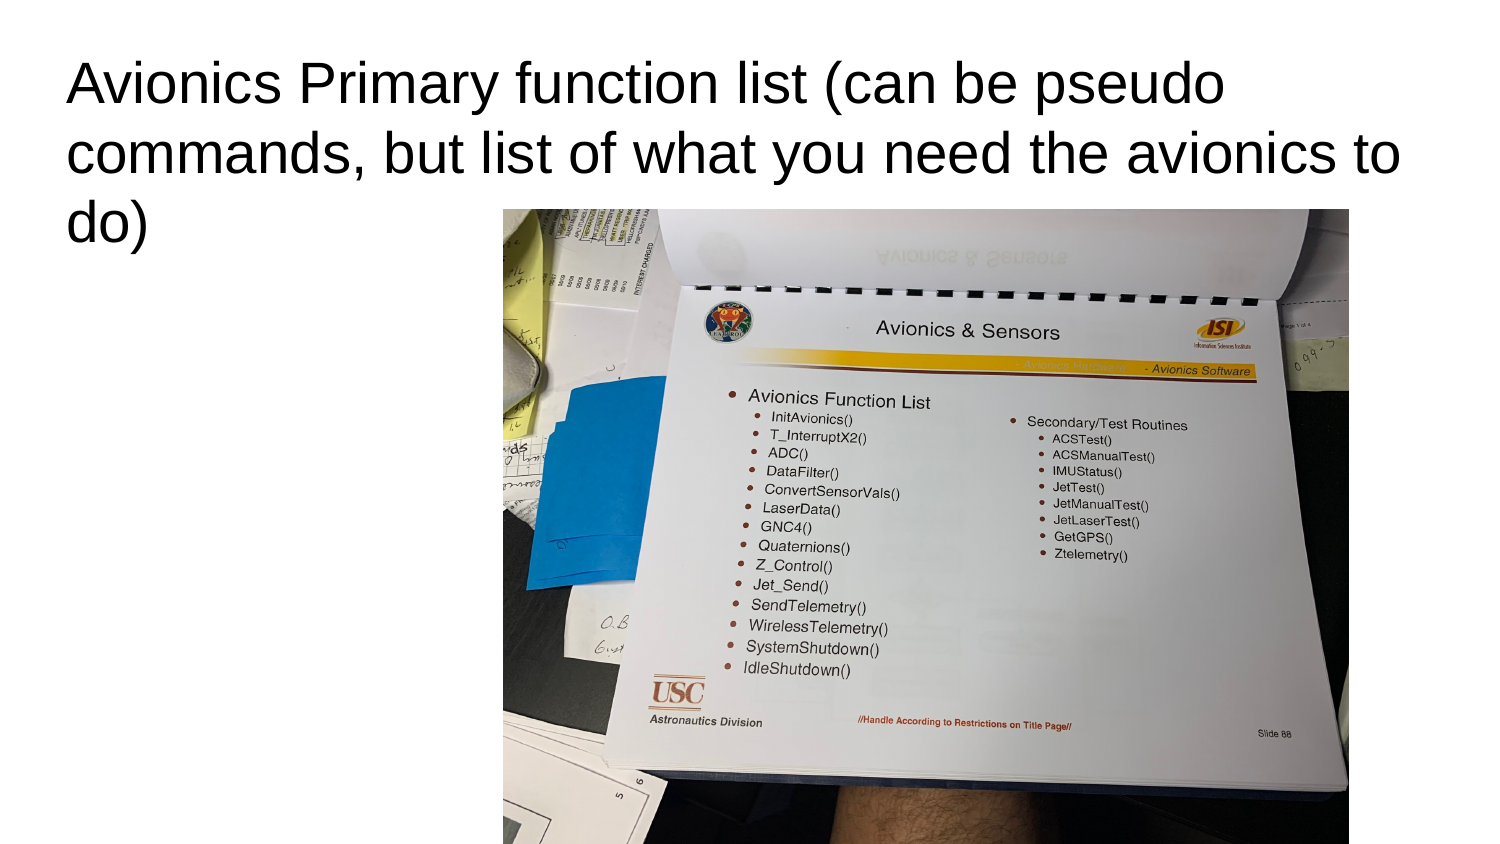

# Avionics Primary function list (can be pseudo commands, but list of what you need the avionics to do)